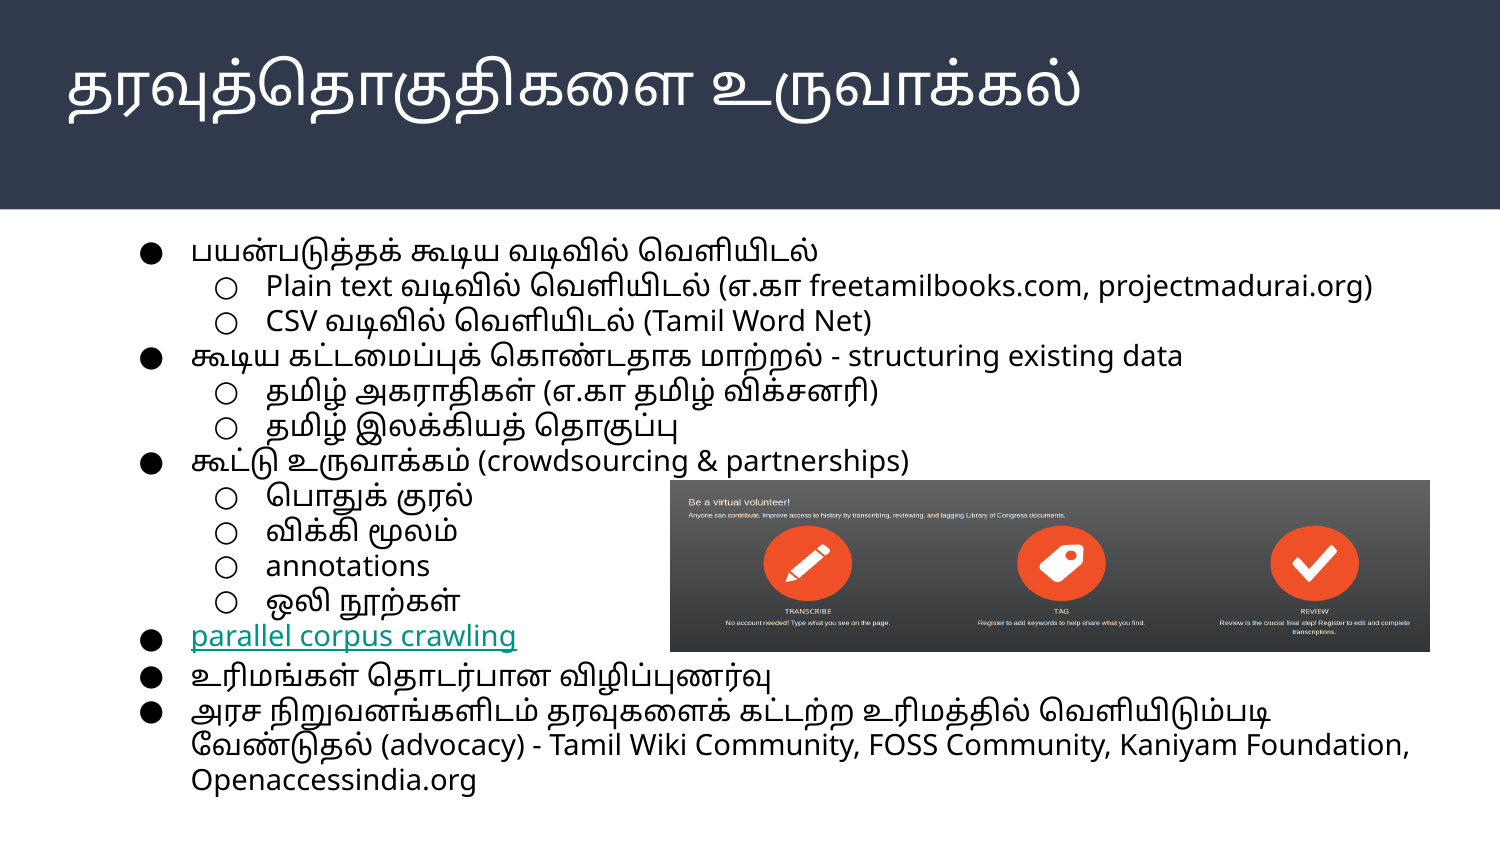

# தரவுத்தொகுதிகளை உருவாக்கல்
பயன்படுத்தக் கூடிய வடிவில் வெளியிடல்
Plain text வடிவில் வெளியிடல் (எ.கா freetamilbooks.com, projectmadurai.org)
CSV வடிவில் வெளியிடல் (Tamil Word Net)
கூடிய கட்டமைப்புக் கொண்டதாக மாற்றல் - structuring existing data
தமிழ் அகராதிகள் (எ.கா தமிழ் விக்சனரி)
தமிழ் இலக்கியத் தொகுப்பு
கூட்டு உருவாக்கம் (crowdsourcing & partnerships)
பொதுக் குரல்
விக்கி மூலம்
annotations
ஒலி நூற்கள்
parallel corpus crawling
உரிமங்கள் தொடர்பான விழிப்புணர்வு
அரச நிறுவனங்களிடம் தரவுகளைக் கட்டற்ற உரிமத்தில் வெளியிடும்படி வேண்டுதல் (advocacy) - Tamil Wiki Community, FOSS Community, Kaniyam Foundation, Openaccessindia.org